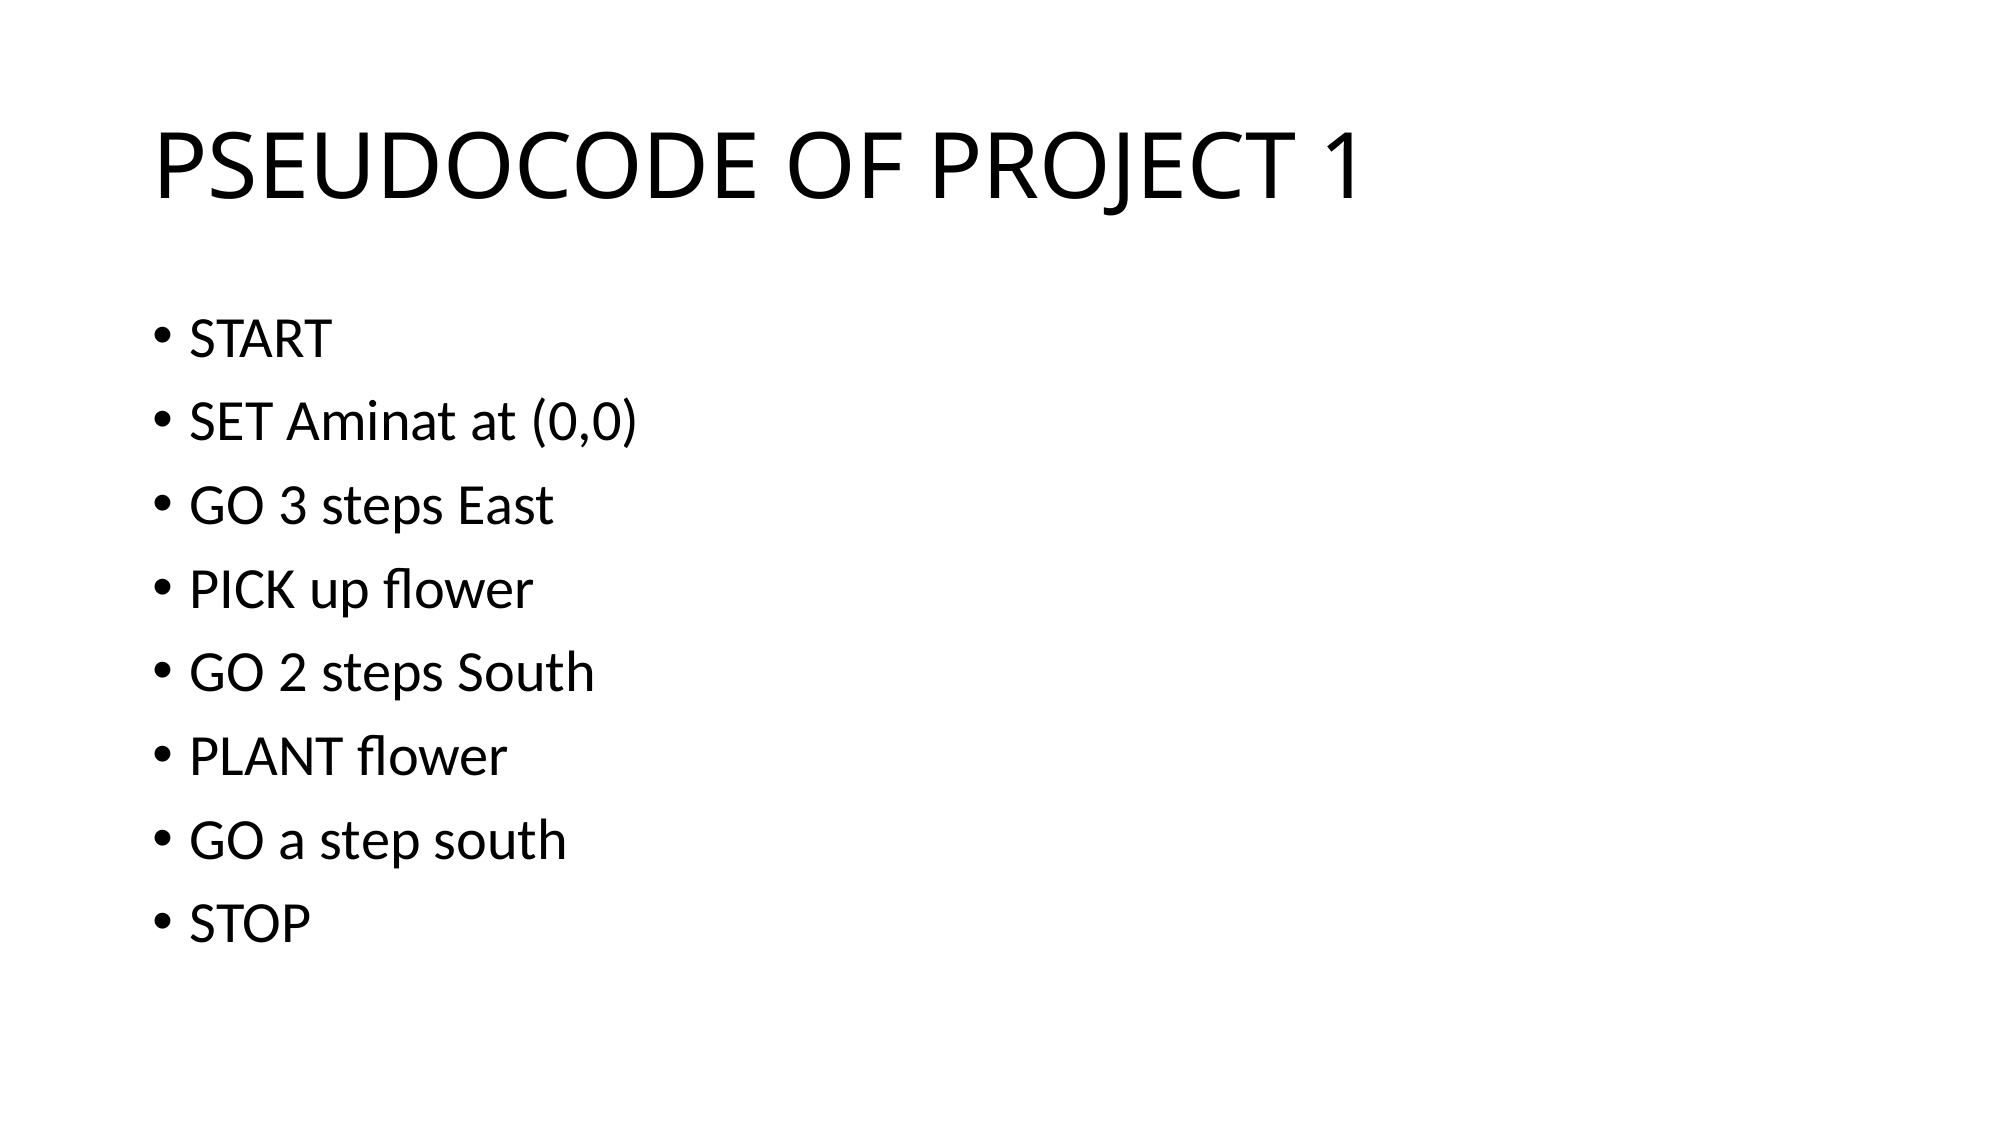

# PSEUDOCODE OF PROJECT 1
START
SET Aminat at (0,0)
GO 3 steps East
PICK up flower
GO 2 steps South
PLANT flower
GO a step south
STOP